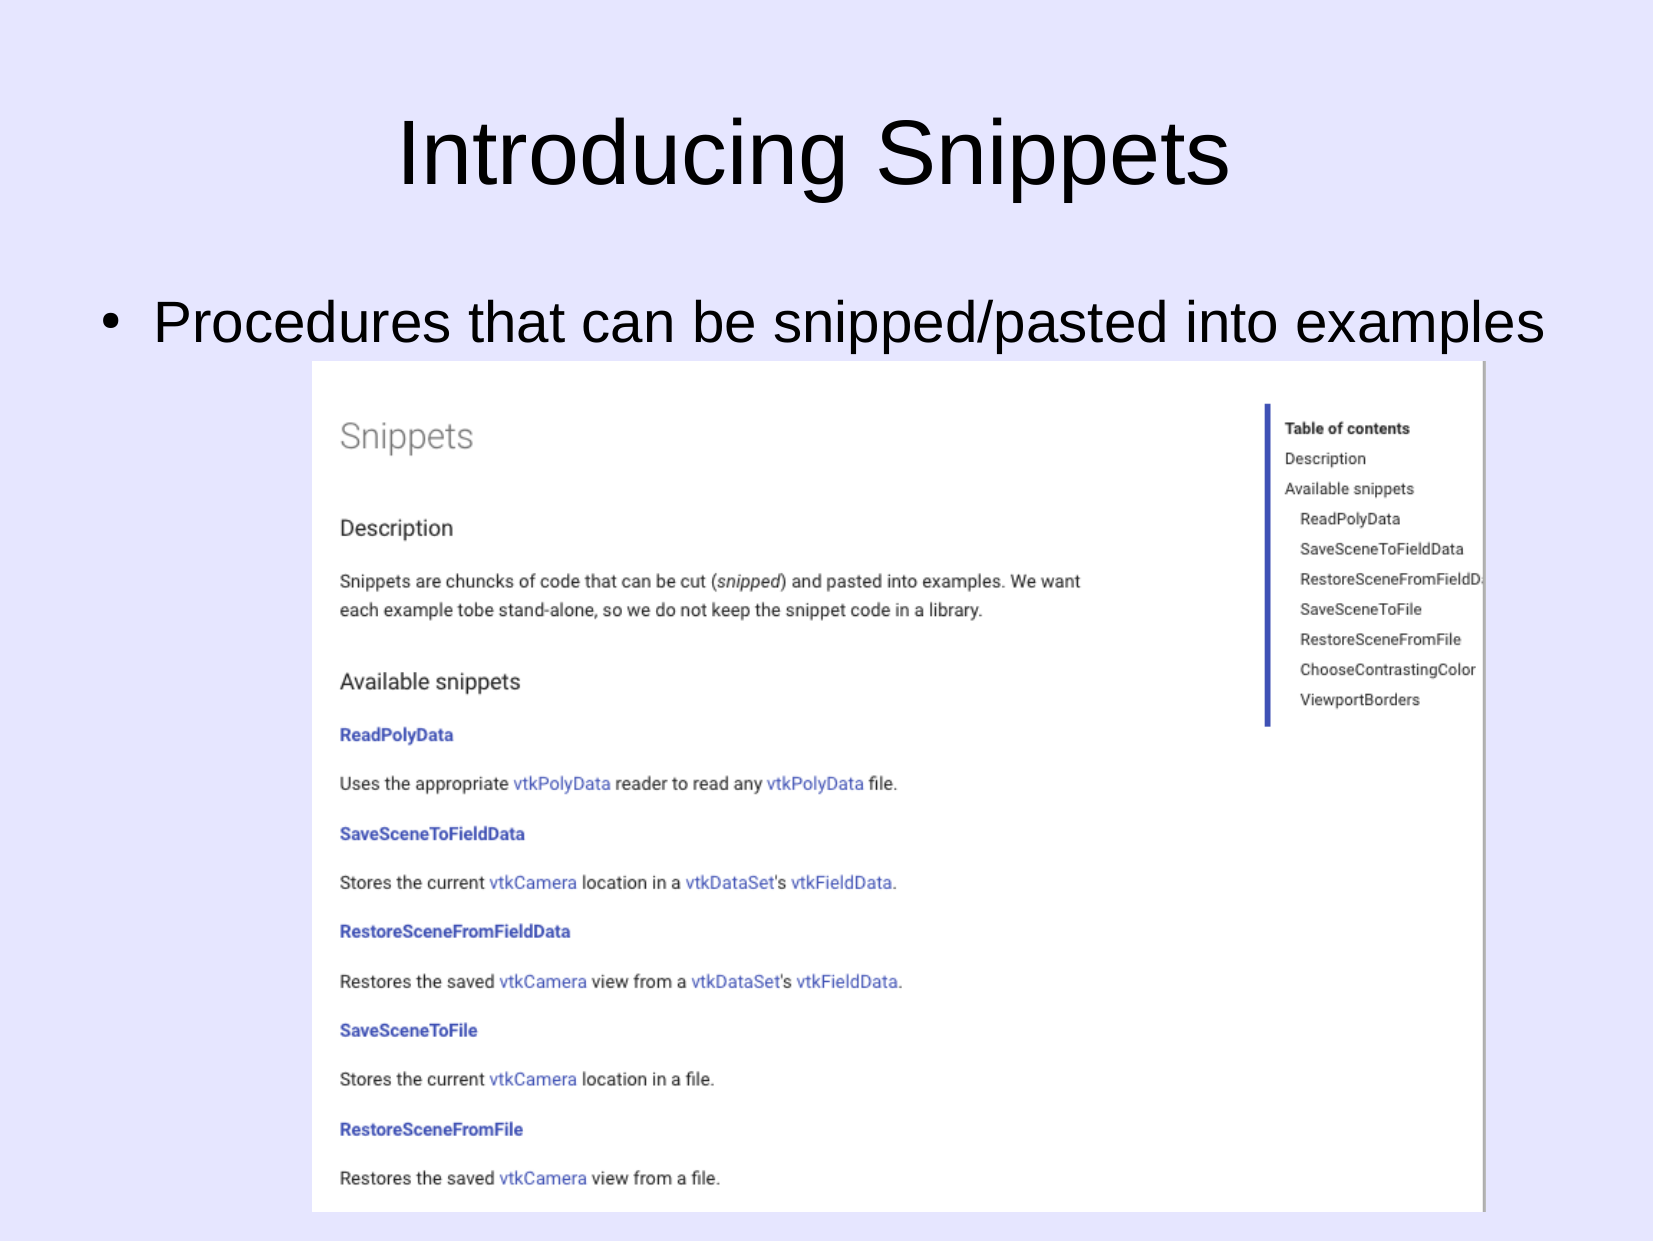

# Introducing Snippets
Procedures that can be snipped/pasted into examples